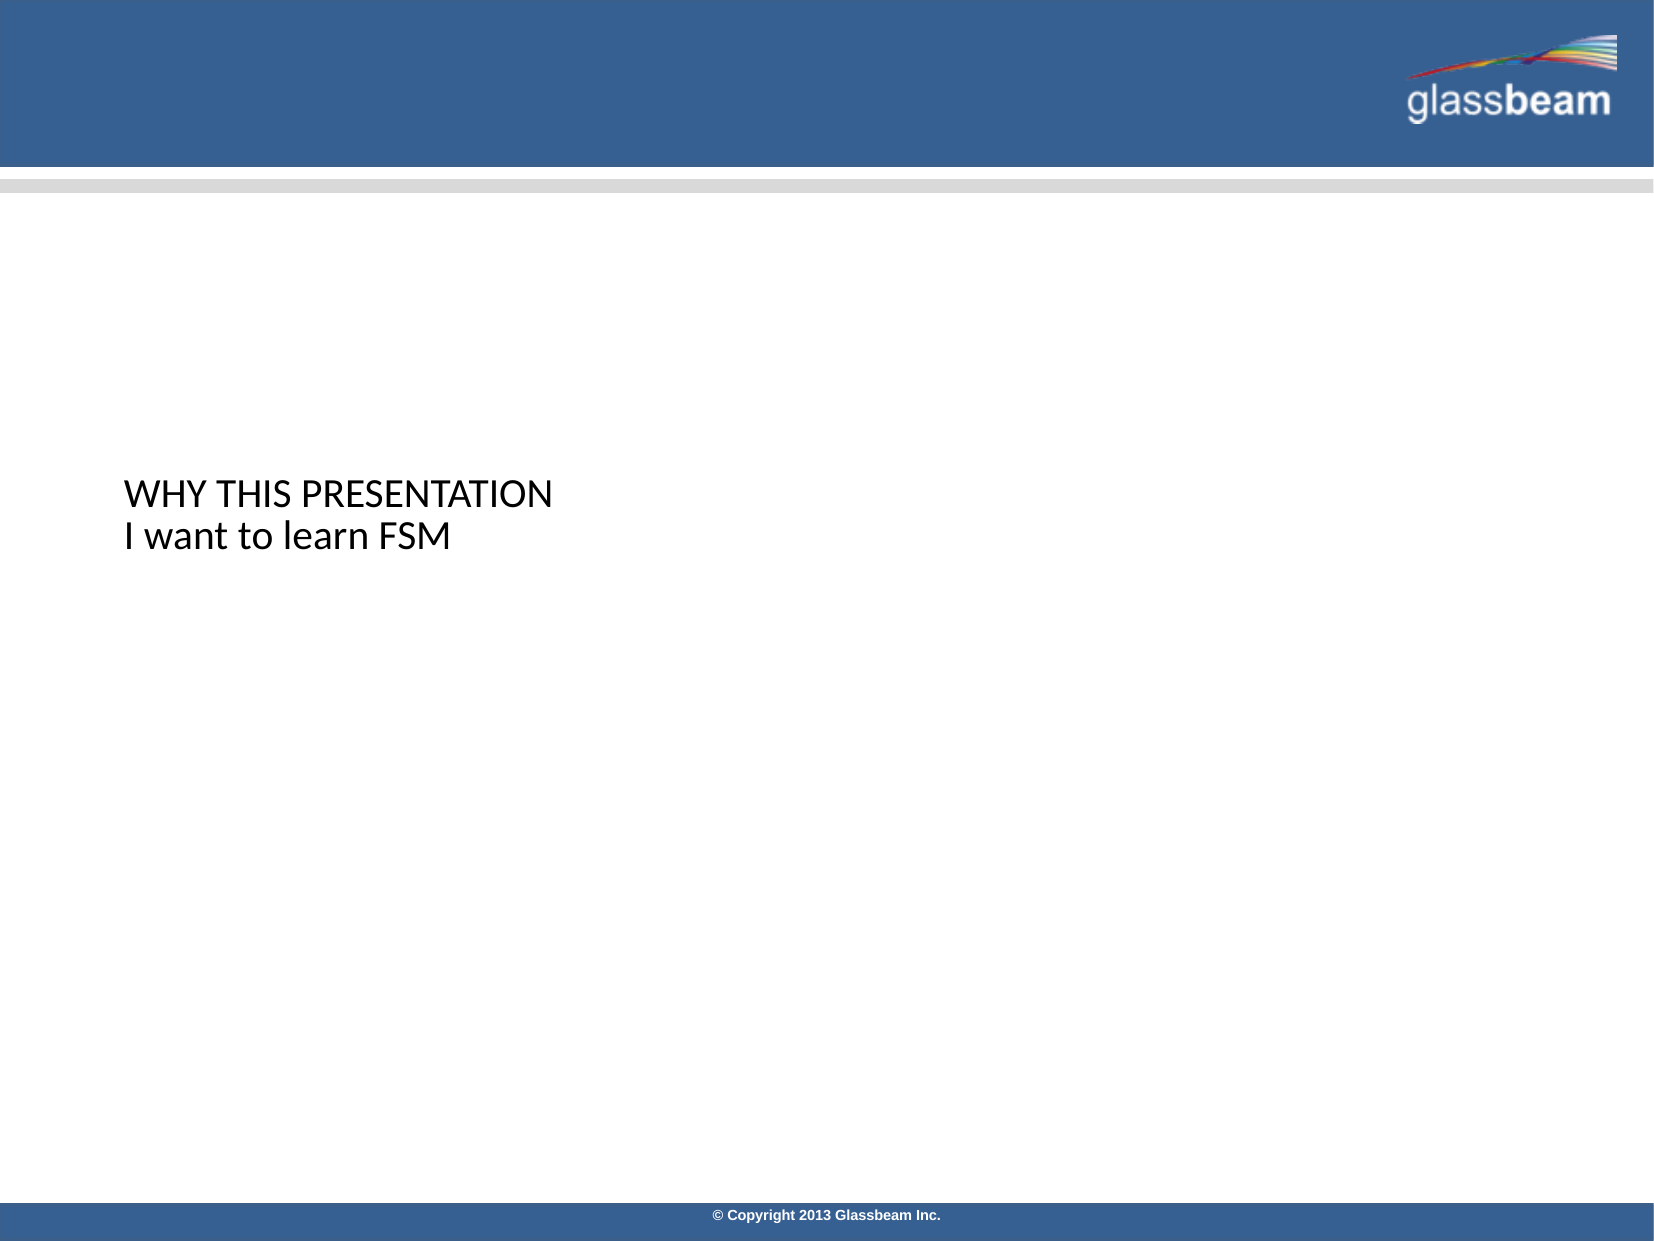

# WHY THIS PRESENTATION I want to learn FSM